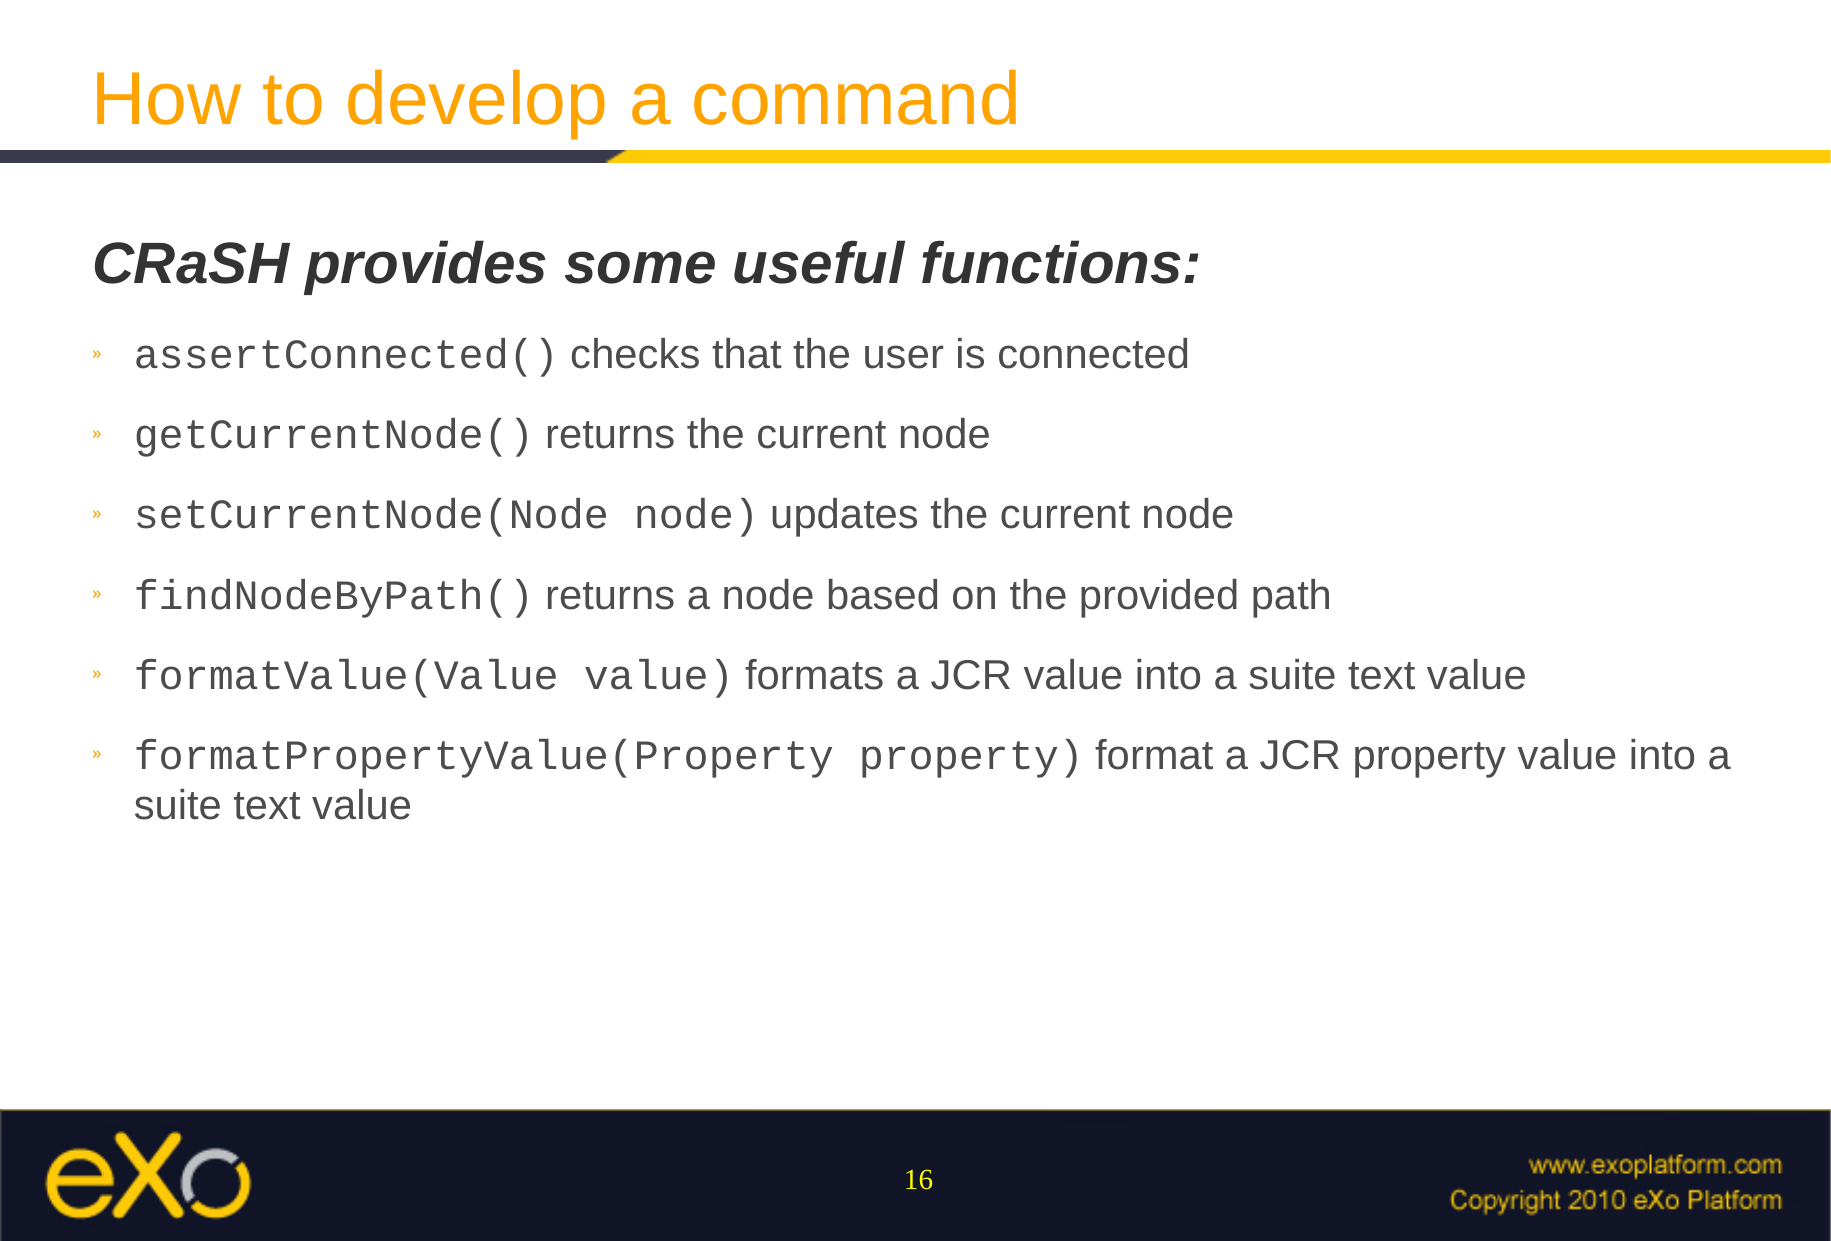

How to develop a command
CRaSH provides some useful functions:
assertConnected() checks that the user is connected
getCurrentNode() returns the current node
setCurrentNode(Node node) updates the current node
findNodeByPath() returns a node based on the provided path
formatValue(Value value) formats a JCR value into a suite text value
formatPropertyValue(Property property) format a JCR property value into a suite text value